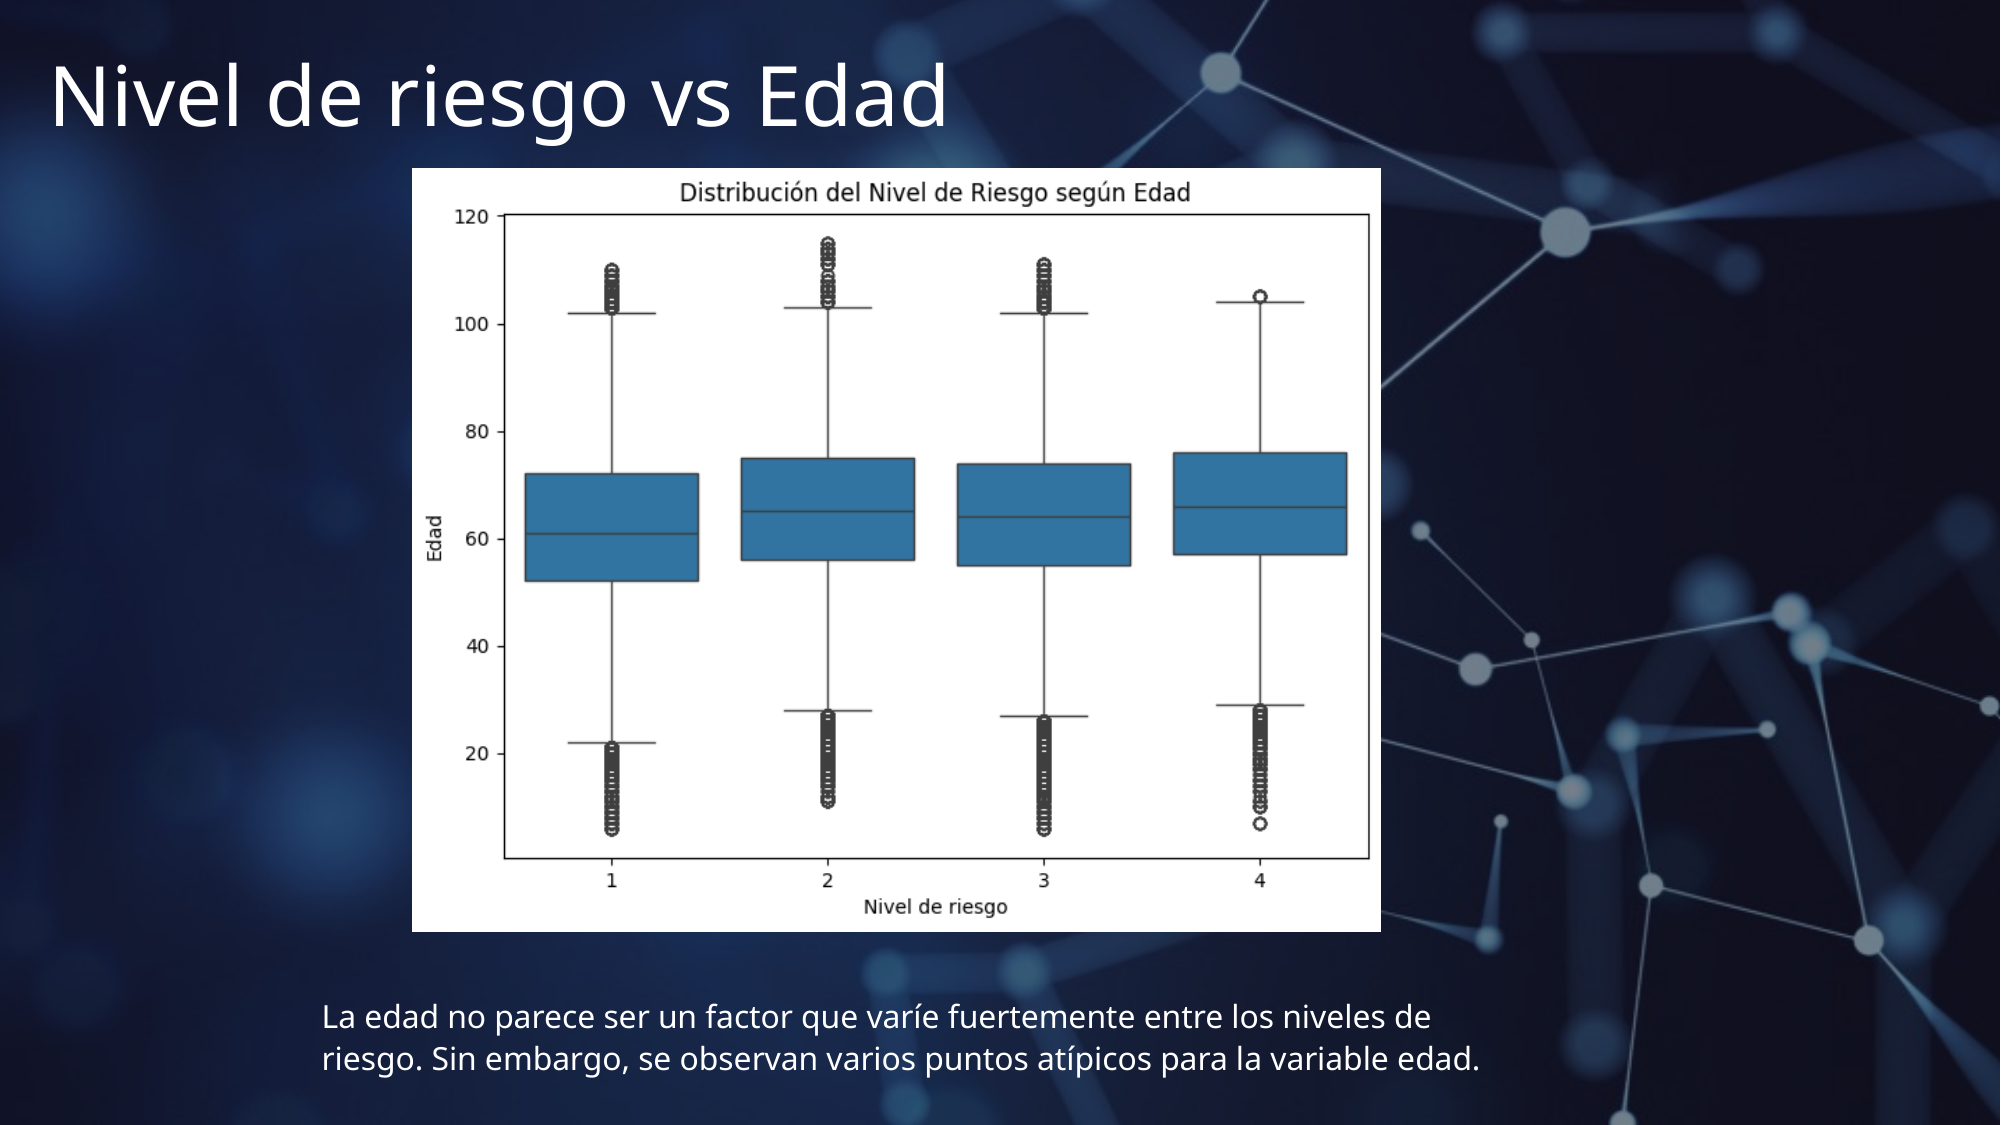

Nivel de riesgo vs Edad
# Mejore su presentación
La edad no parece ser un factor que varíe fuertemente entre los niveles de riesgo. Sin embargo, se observan varios puntos atípicos para la variable edad.